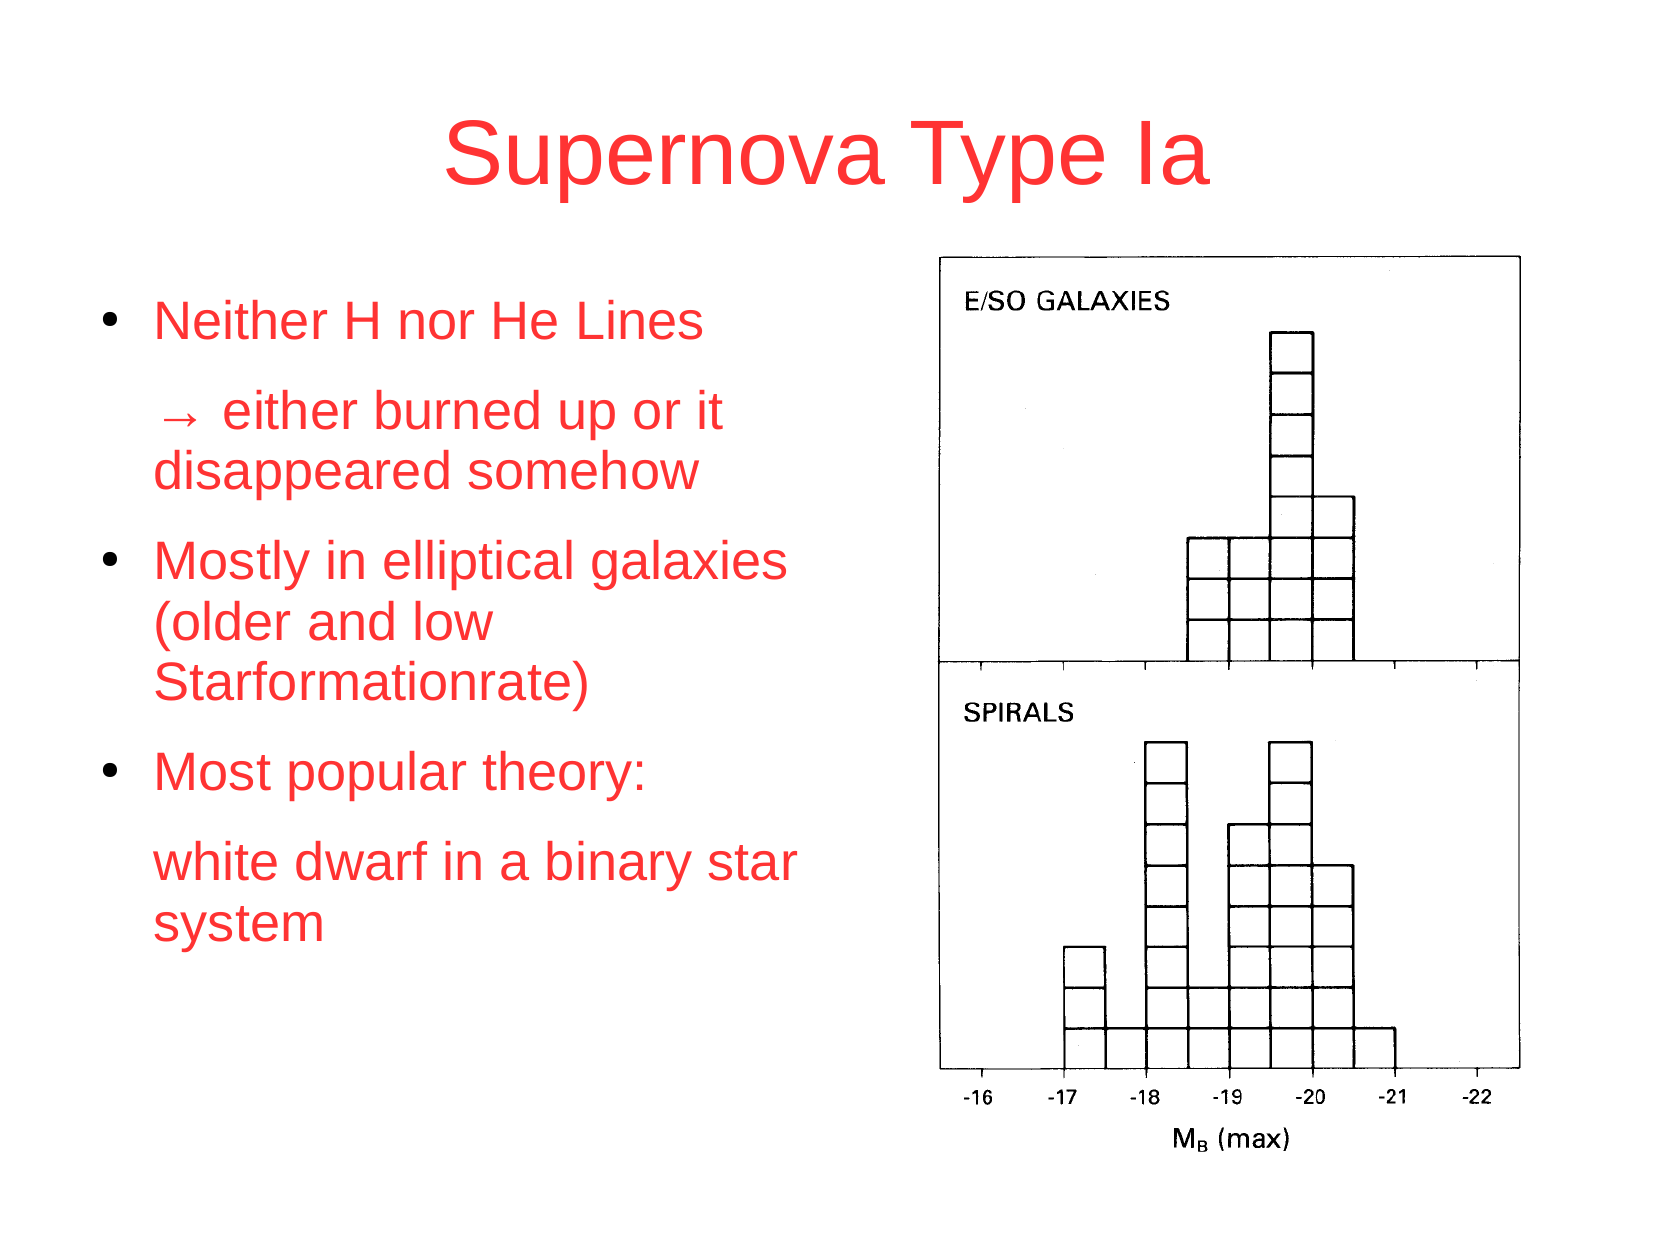

# Supernova Type Ia
Neither H nor He Lines
→ either burned up or it disappeared somehow
Mostly in elliptical galaxies (older and low Starformationrate)
Most popular theory:
white dwarf in a binary star system